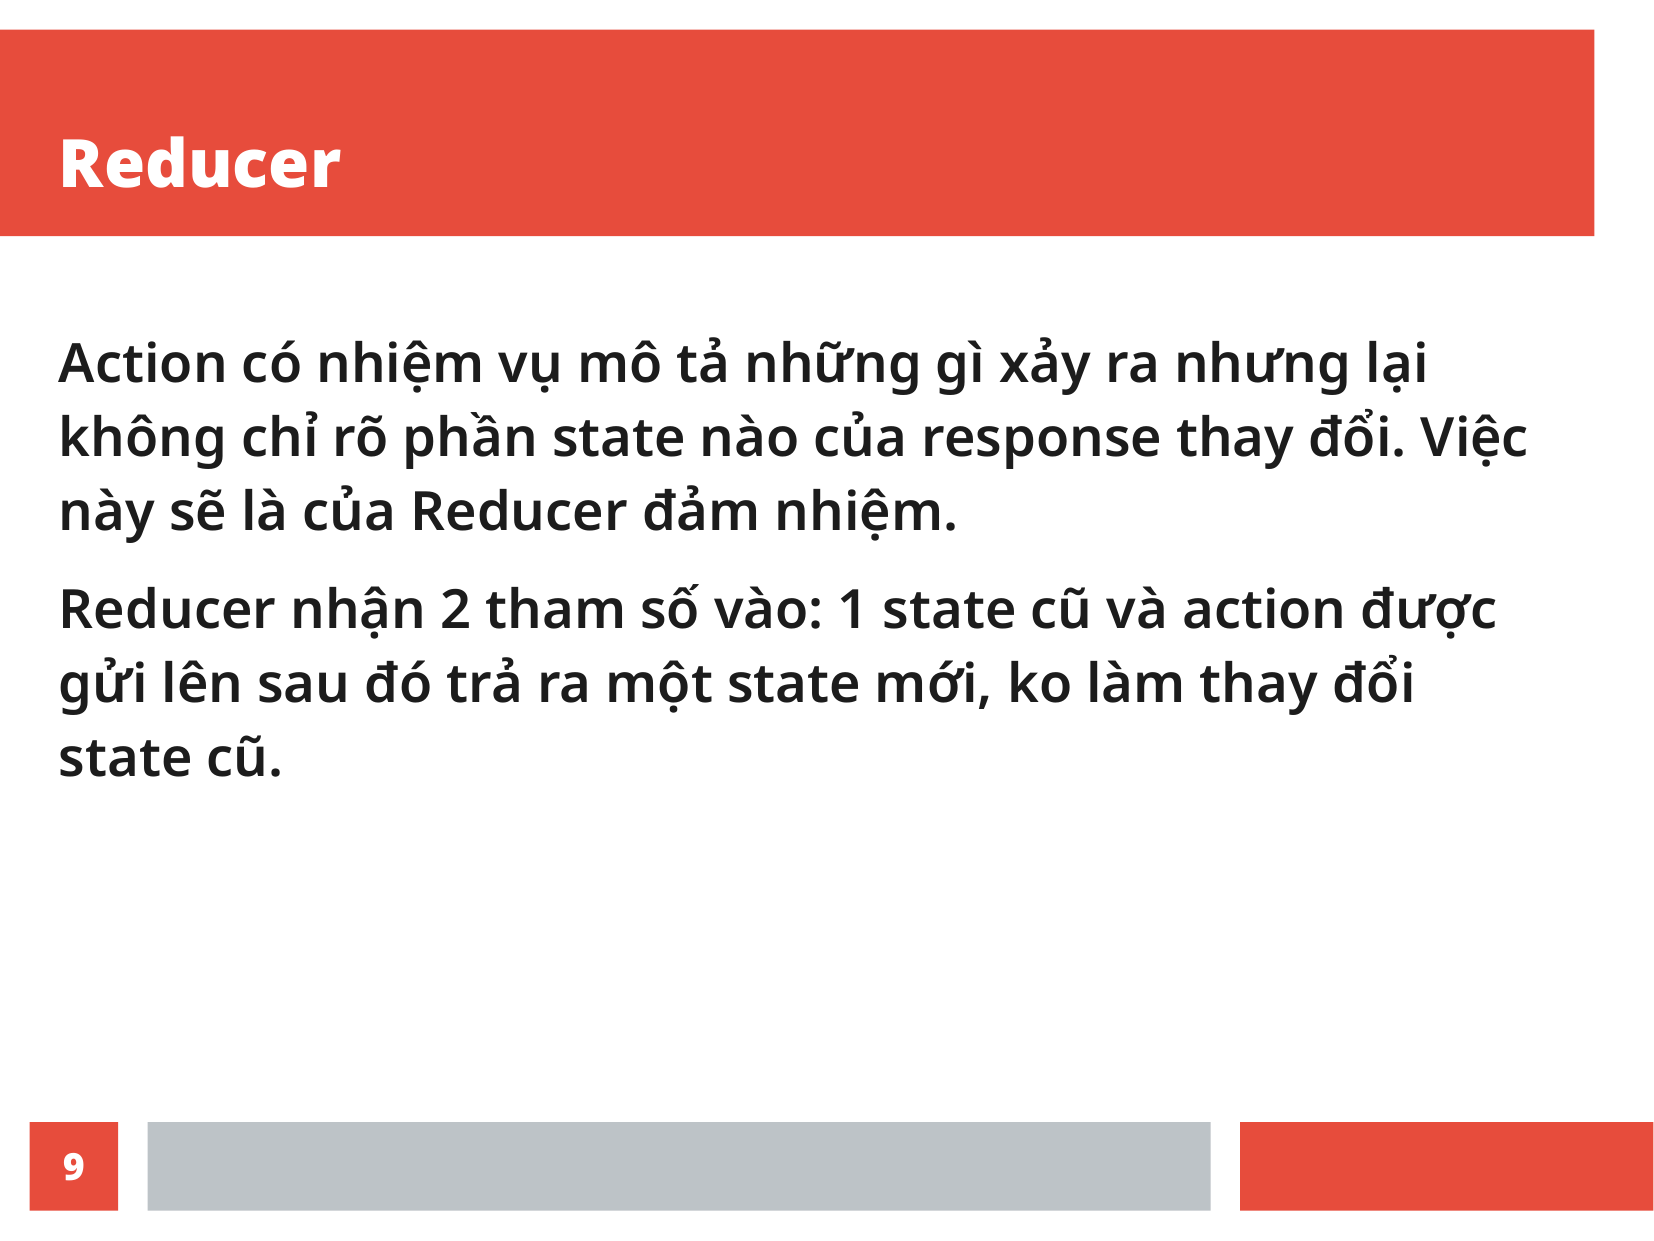

# Reducer
Action có nhiệm vụ mô tả những gì xảy ra nhưng lại không chỉ rõ phần state nào của response thay đổi. Việc này sẽ là của Reducer đảm nhiệm.
Reducer nhận 2 tham số vào: 1 state cũ và action được gửi lên sau đó trả ra một state mới, ko làm thay đổi state cũ.
9